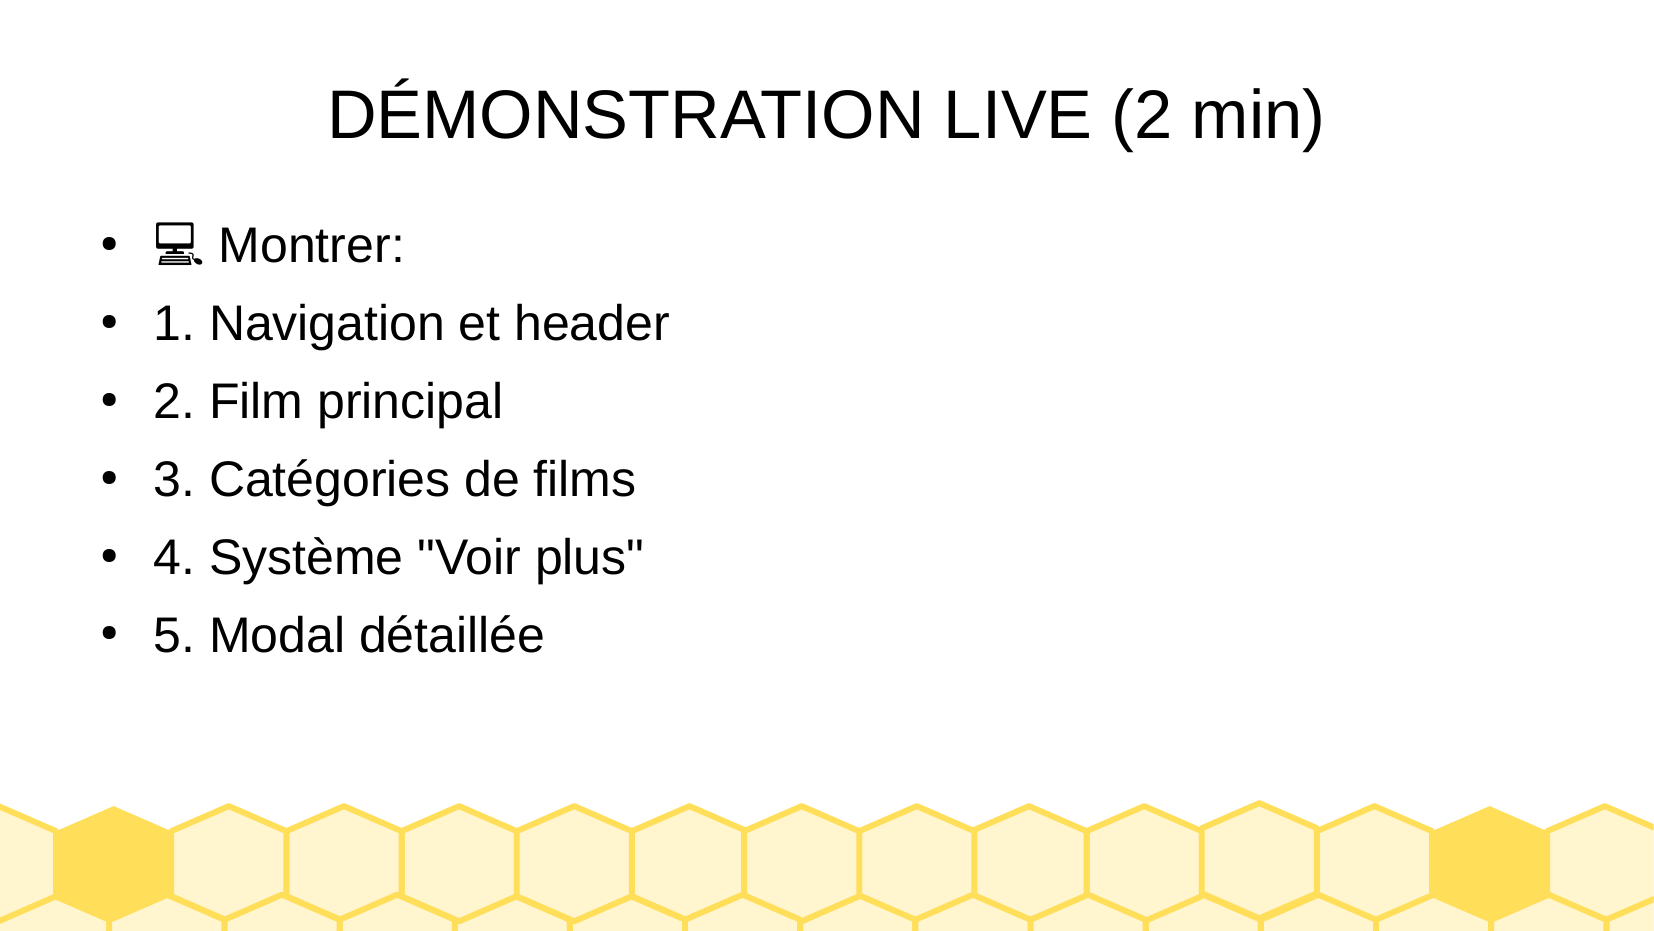

# DÉMONSTRATION LIVE (2 min)
💻 Montrer:
1. Navigation et header
2. Film principal
3. Catégories de films
4. Système "Voir plus"
5. Modal détaillée